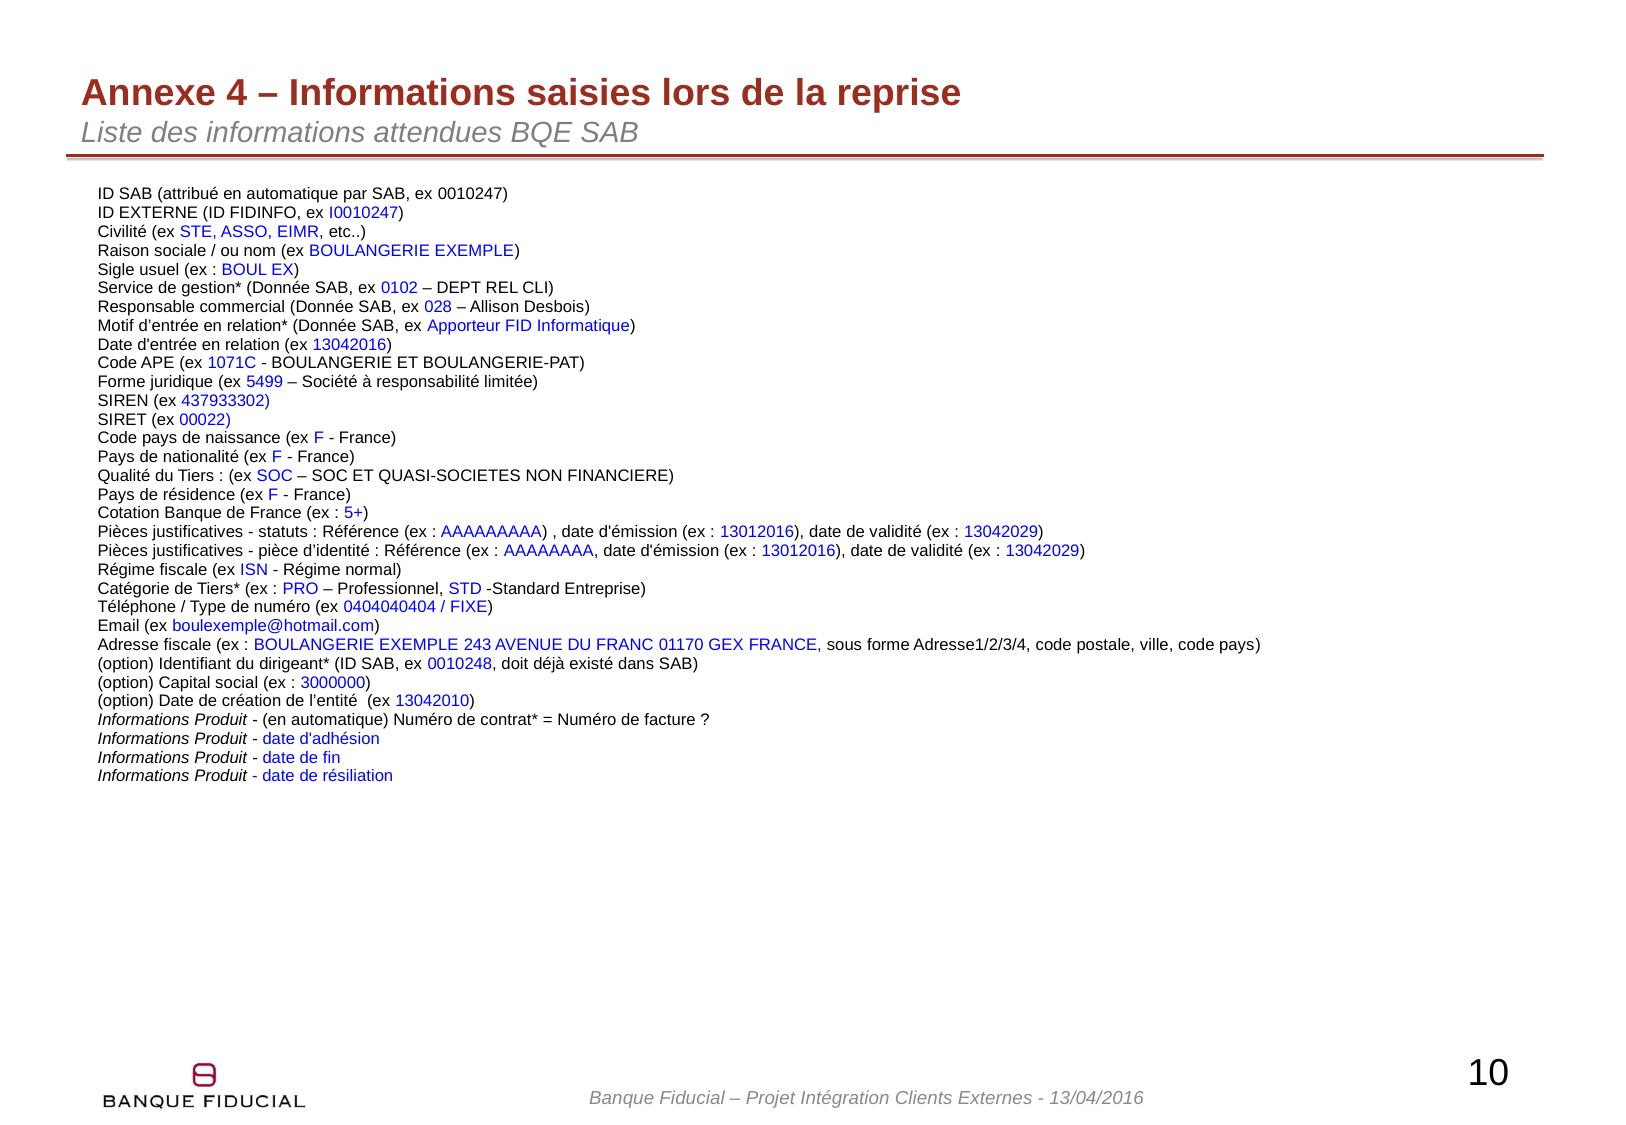

# Annexe 4 – Informations saisies lors de la reprise Liste des informations attendues BQE SAB
ID SAB (attribué en automatique par SAB, ex 0010247)
ID EXTERNE (ID FIDINFO, ex I0010247)
Civilité (ex STE, ASSO, EIMR, etc..)
Raison sociale / ou nom (ex BOULANGERIE EXEMPLE)
Sigle usuel (ex : BOUL EX)
Service de gestion* (Donnée SAB, ex 0102 – DEPT REL CLI)
Responsable commercial (Donnée SAB, ex 028 – Allison Desbois)
Motif d’entrée en relation* (Donnée SAB, ex Apporteur FID Informatique)
Date d'entrée en relation (ex 13042016)
Code APE (ex 1071C - BOULANGERIE ET BOULANGERIE-PAT)
Forme juridique (ex 5499 – Société à responsabilité limitée)
SIREN (ex 437933302)
SIRET (ex 00022)
Code pays de naissance (ex F - France)
Pays de nationalité (ex F - France)
Qualité du Tiers : (ex SOC – SOC ET QUASI-SOCIETES NON FINANCIERE)
Pays de résidence (ex F - France)
Cotation Banque de France (ex : 5+)
Pièces justificatives - statuts : Référence (ex : AAAAAAAAA) , date d'émission (ex : 13012016), date de validité (ex : 13042029)
Pièces justificatives - pièce d’identité : Référence (ex : AAAAAAAA, date d'émission (ex : 13012016), date de validité (ex : 13042029)
Régime fiscale (ex ISN - Régime normal)
Catégorie de Tiers* (ex : PRO – Professionnel, STD -Standard Entreprise)
Téléphone / Type de numéro (ex 0404040404 / FIXE)
Email (ex boulexemple@hotmail.com)
Adresse fiscale (ex : BOULANGERIE EXEMPLE 243 AVENUE DU FRANC 01170 GEX FRANCE, sous forme Adresse1/2/3/4, code postale, ville, code pays)
(option) Identifiant du dirigeant* (ID SAB, ex 0010248, doit déjà existé dans SAB)
(option) Capital social (ex : 3000000)
(option) Date de création de l’entité (ex 13042010)
Informations Produit - (en automatique) Numéro de contrat* = Numéro de facture ?
Informations Produit - date d'adhésion
Informations Produit - date de fin
Informations Produit - date de résiliation